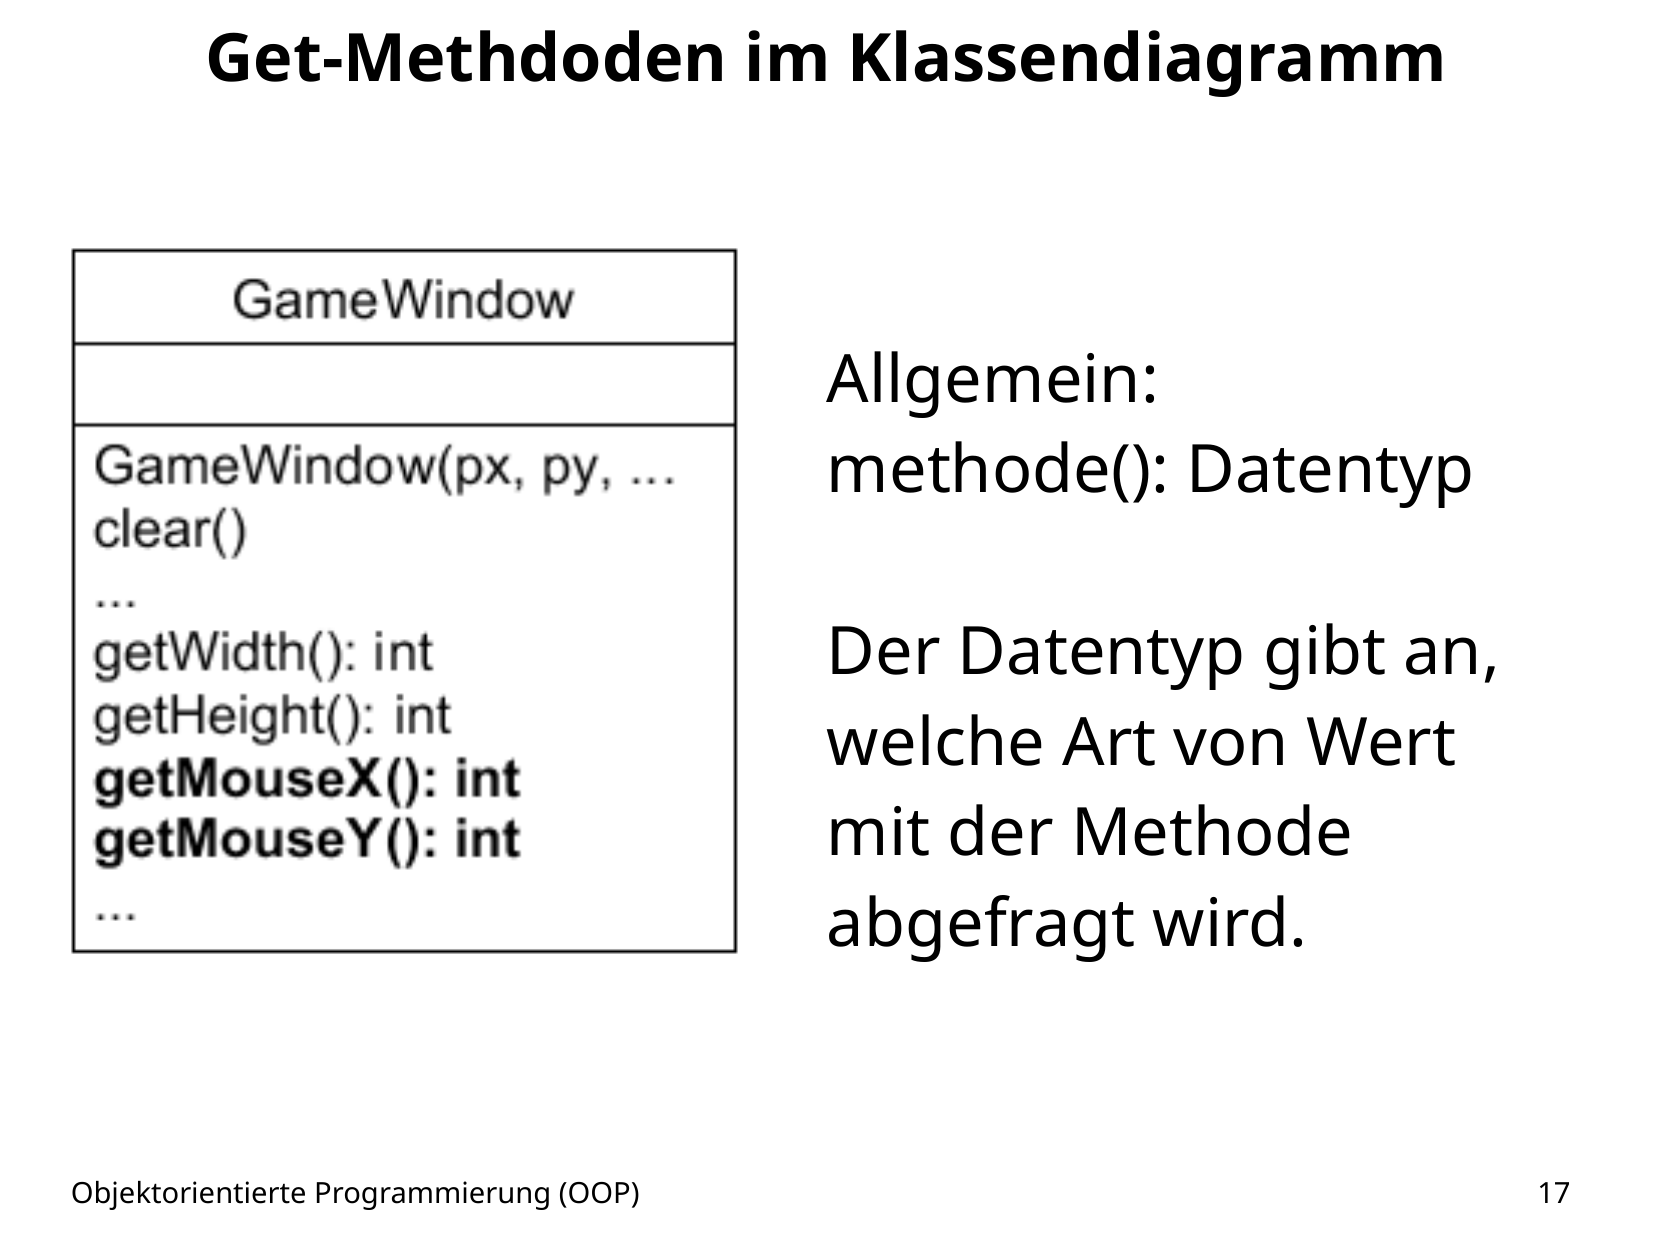

# Get-Methdoden im Klassendiagramm
Allgemein:
methode(): Datentyp
Der Datentyp gibt an,
welche Art von Wert
mit der Methode abgefragt wird.
Objektorientierte Programmierung (OOP)
17